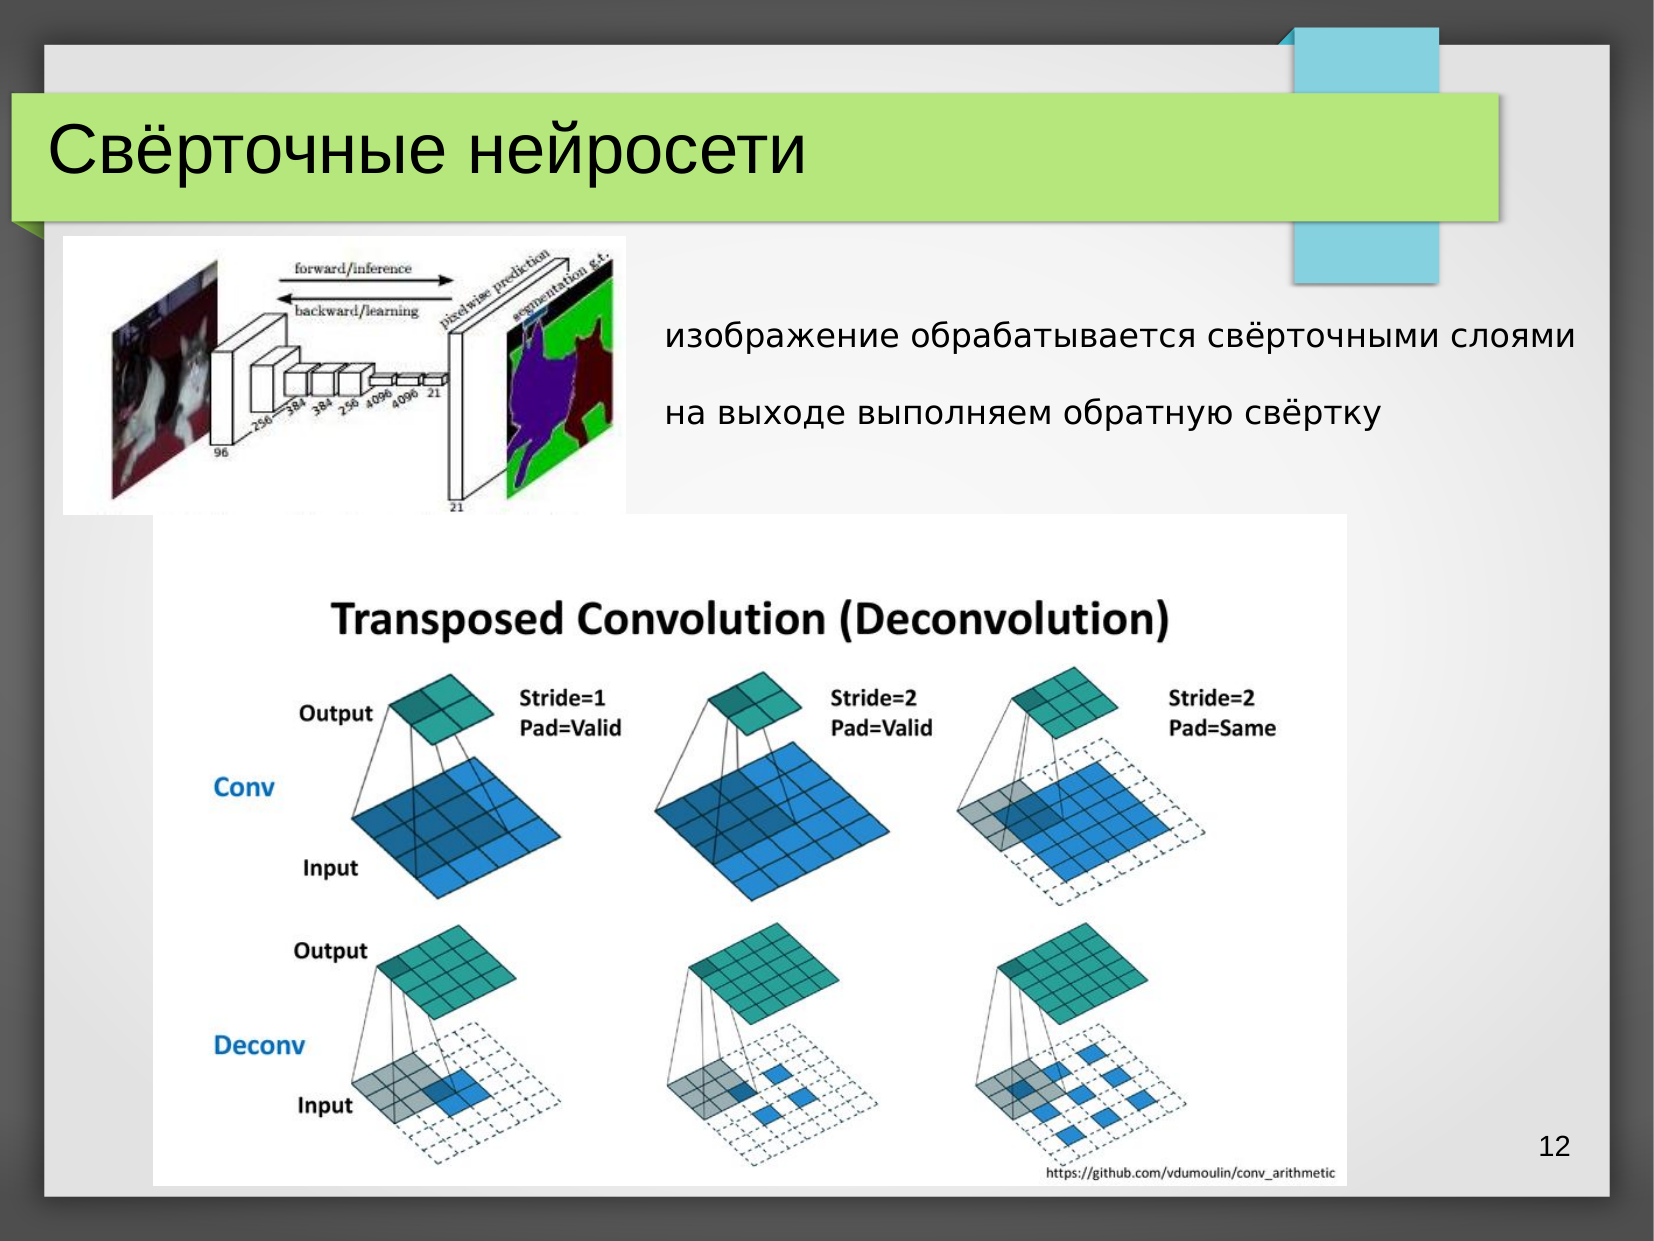

# Свёрточные нейросети
изображение обрабатывается свёрточными слоями
на выходе выполняем обратную свёртку
12